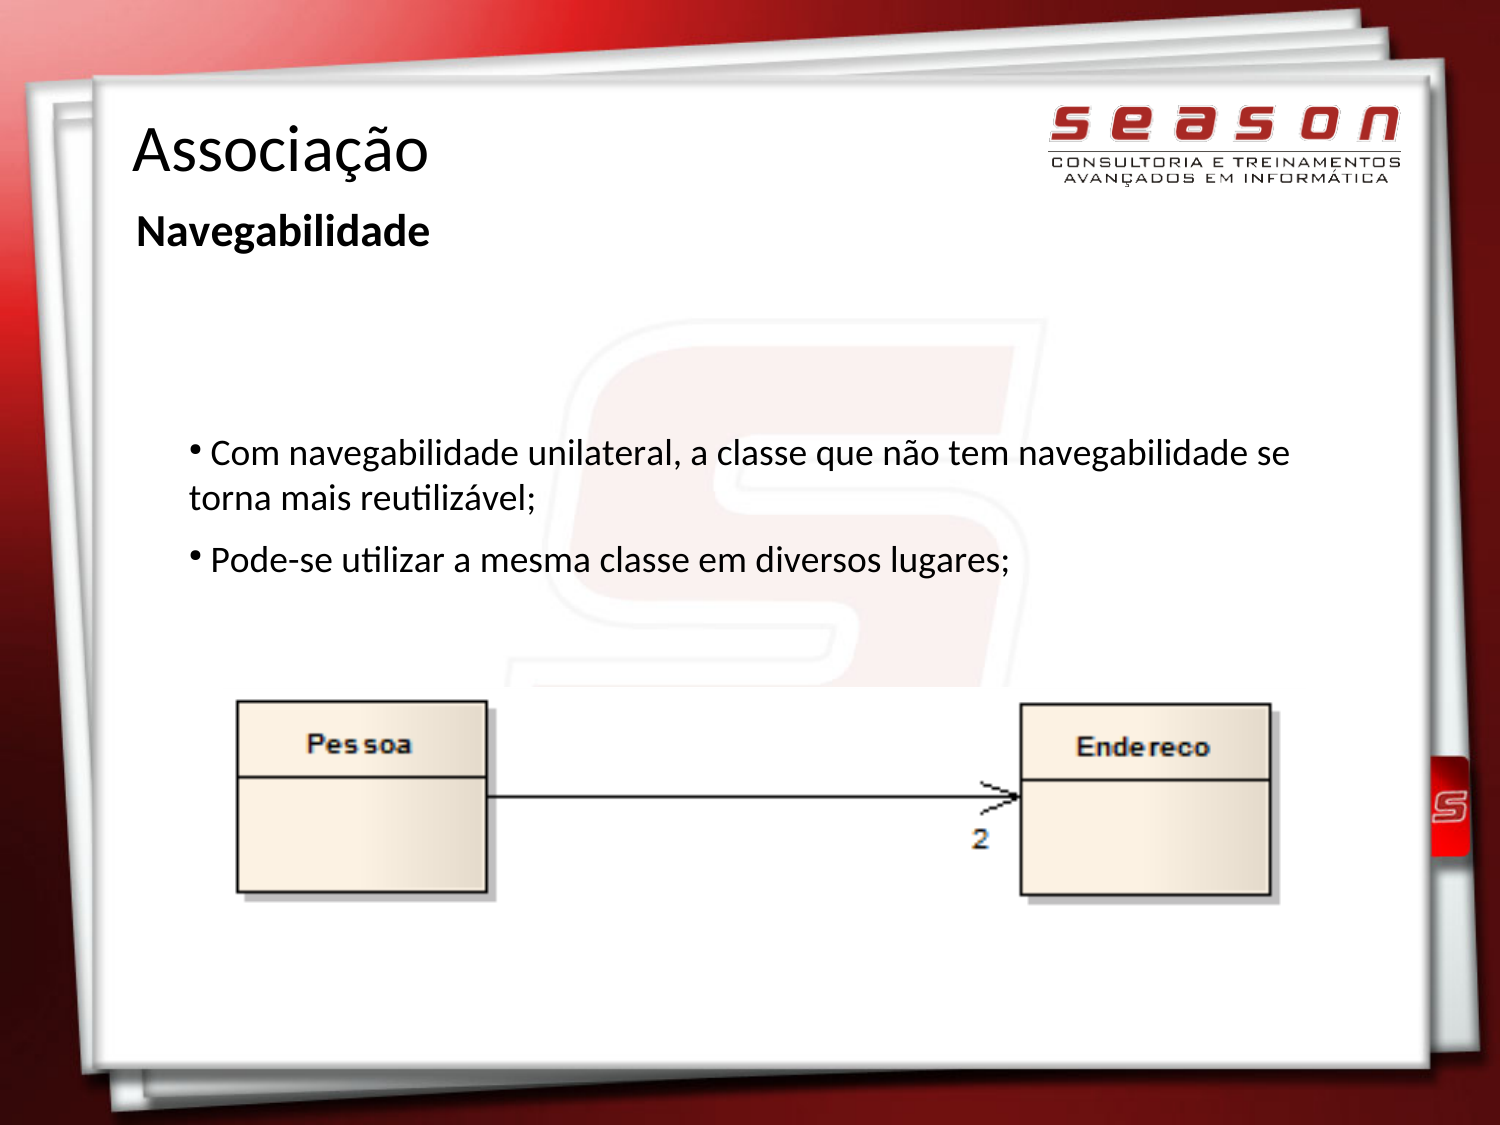

# Associação
Navegabilidade
 Com navegabilidade unilateral, a classe que não tem navegabilidade se torna mais reutilizável;
 Pode-se utilizar a mesma classe em diversos lugares;